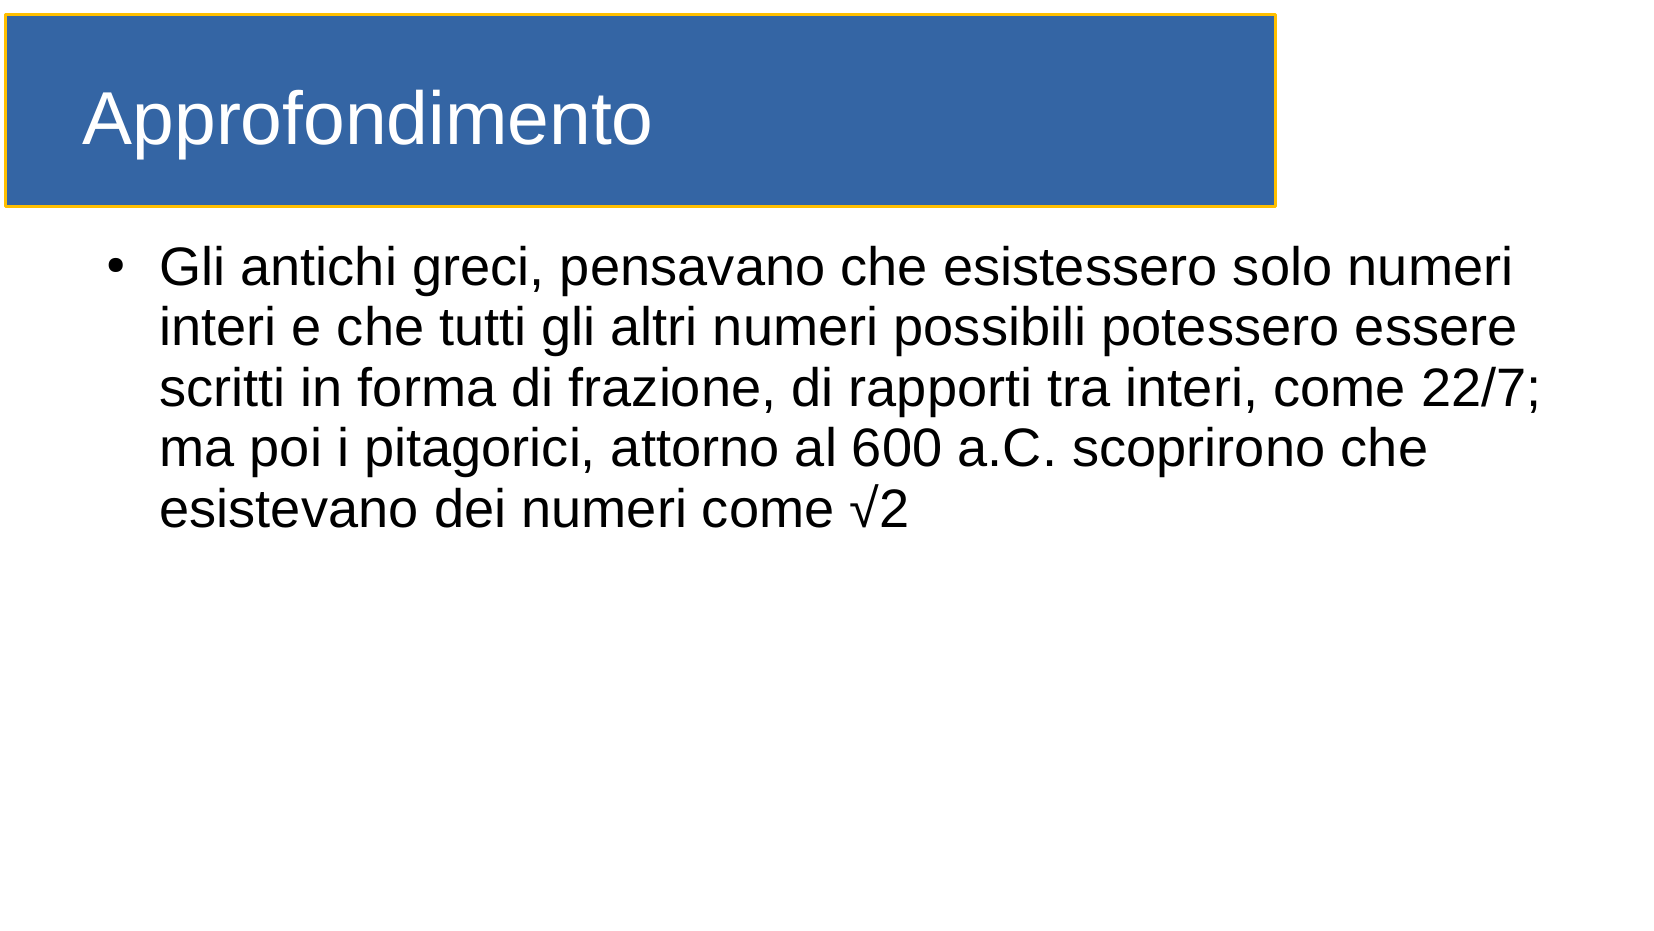

# Approfondimento
Gli antichi greci, pensavano che esistessero solo numeri interi e che tutti gli altri numeri possibili potessero essere scritti in forma di frazione, di rapporti tra interi, come 22/7; ma poi i pitagorici, attorno al 600 a.C. scoprirono che esistevano dei numeri come √2